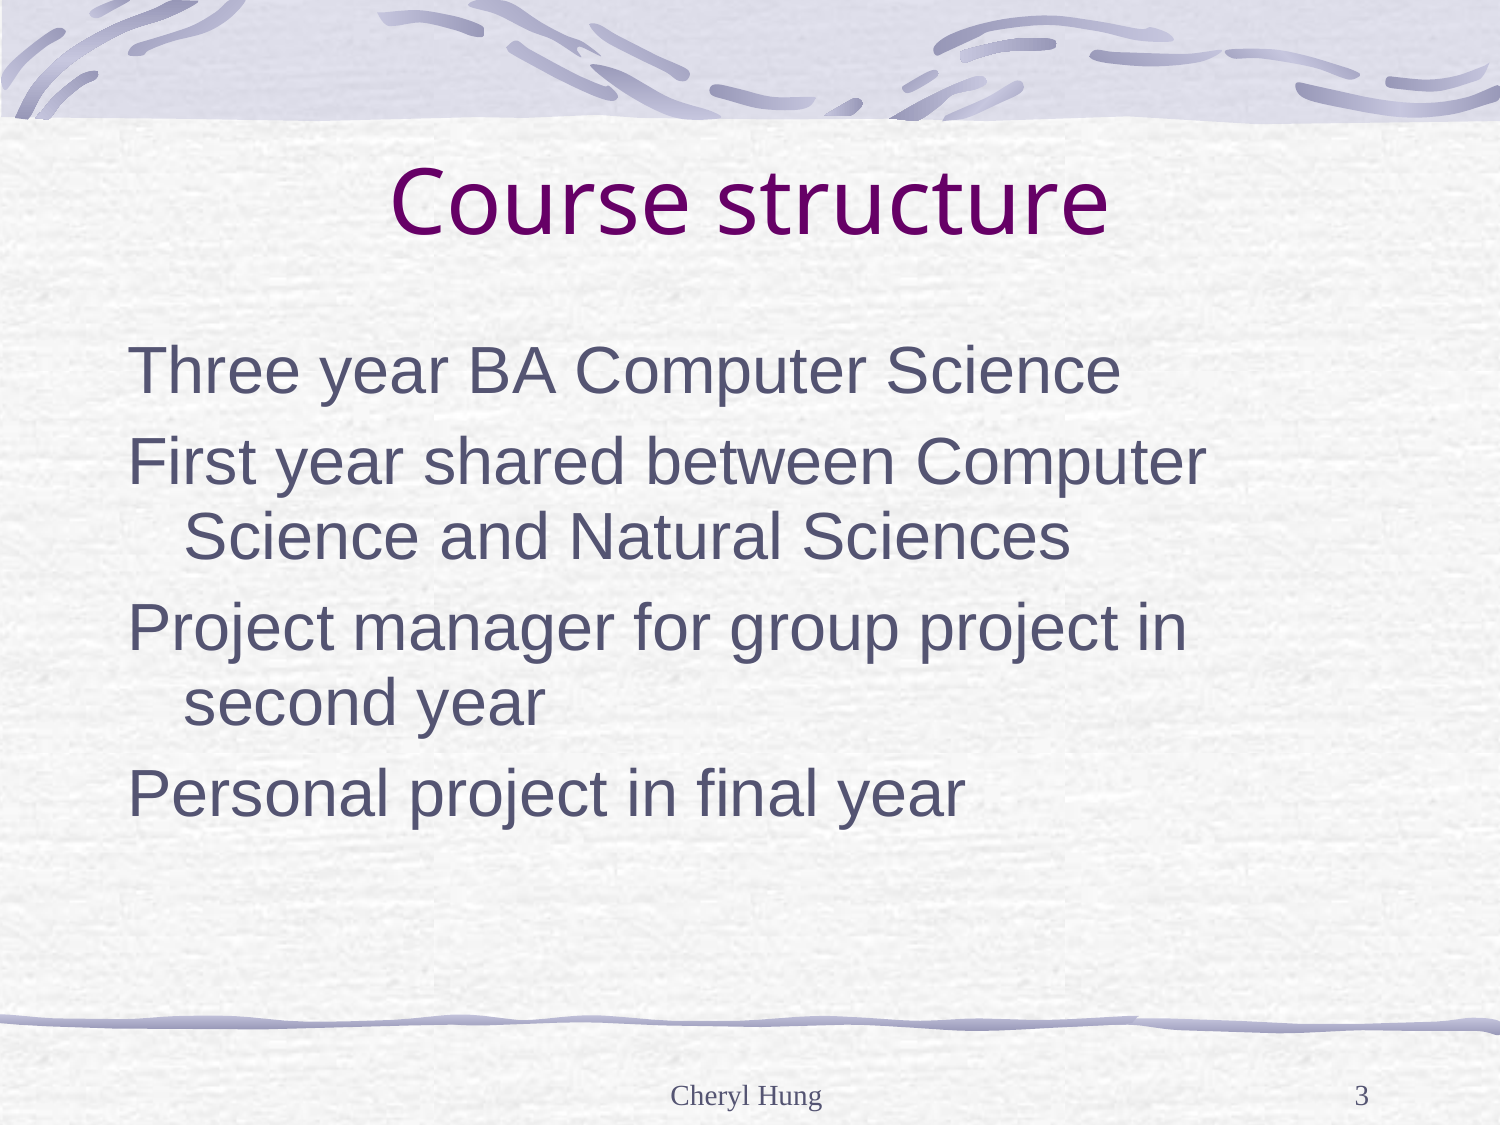

# Course structure
Three year BA Computer Science
First year shared between Computer Science and Natural Sciences
Project manager for group project in second year
Personal project in final year
Cheryl Hung
3